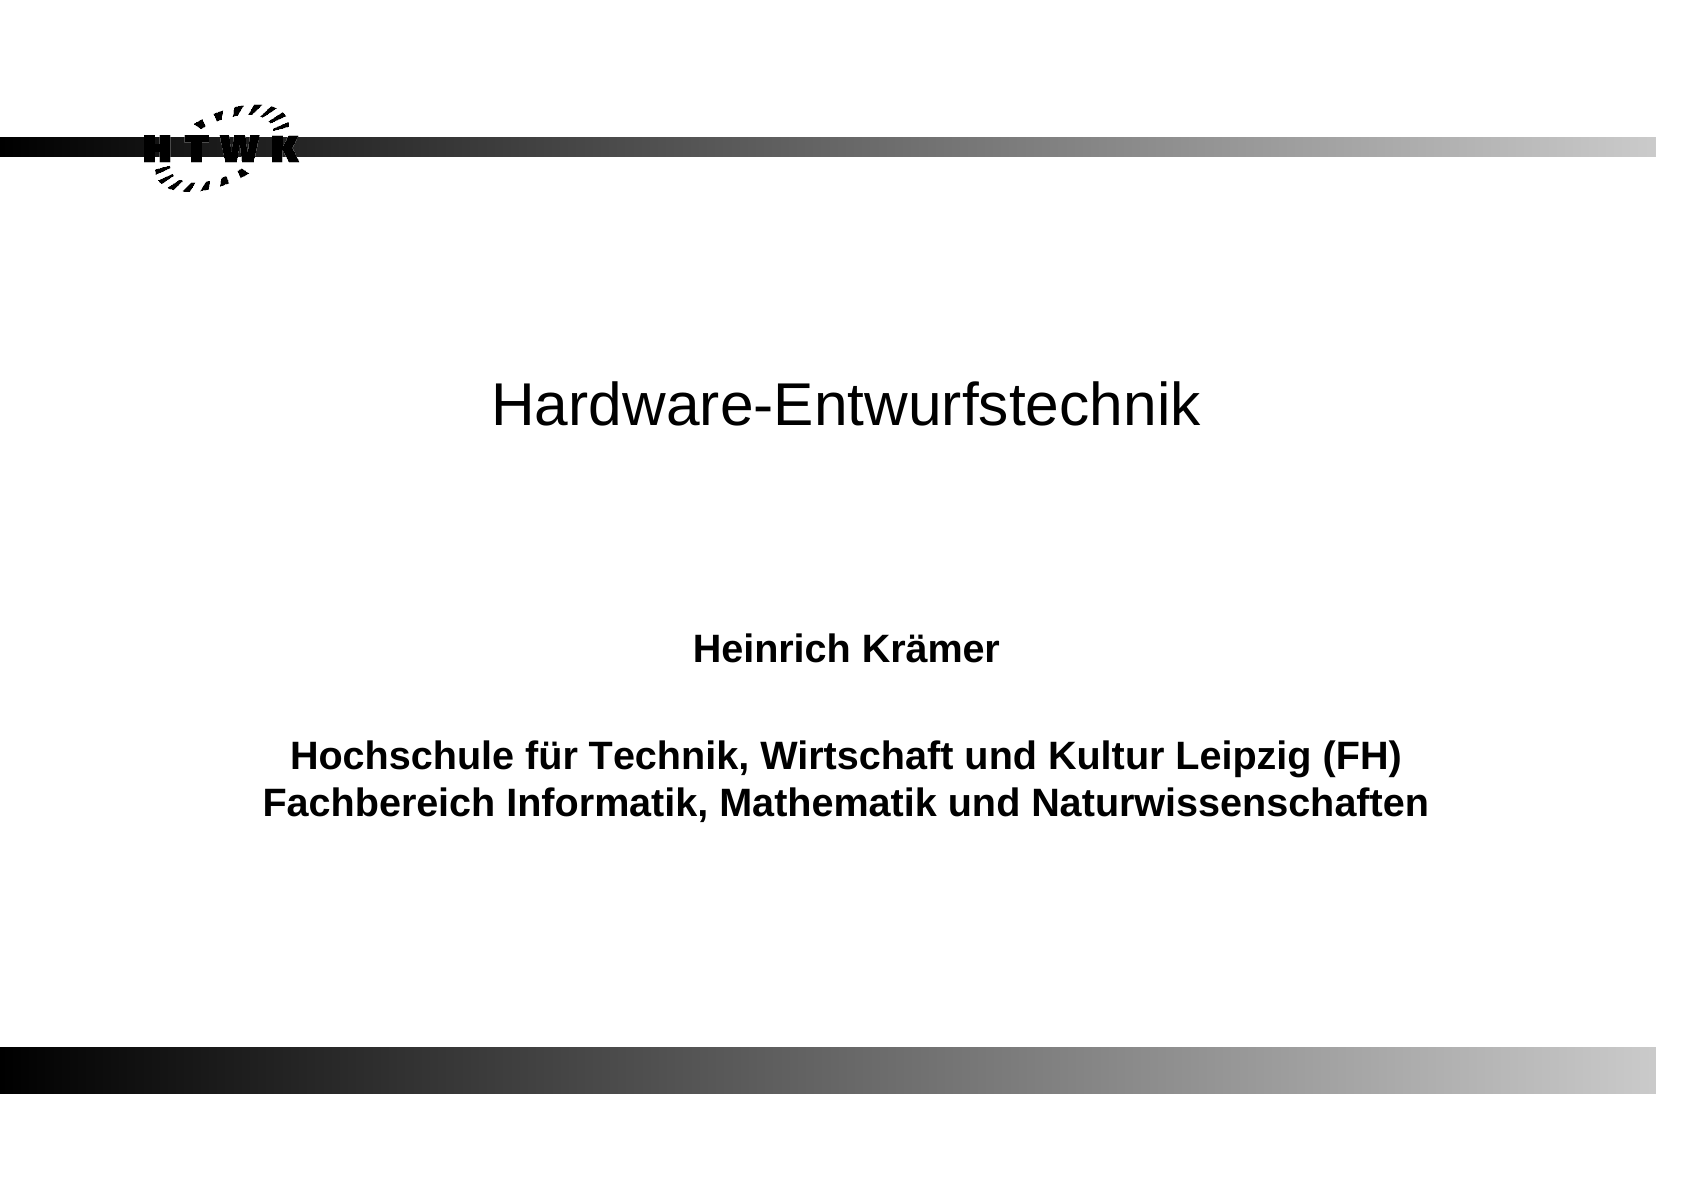

# Hardware-Entwurfstechnik
Heinrich Krämer
Hochschule für Technik, Wirtschaft und Kultur Leipzig (FH)
Fachbereich Informatik, Mathematik und Naturwissenschaften